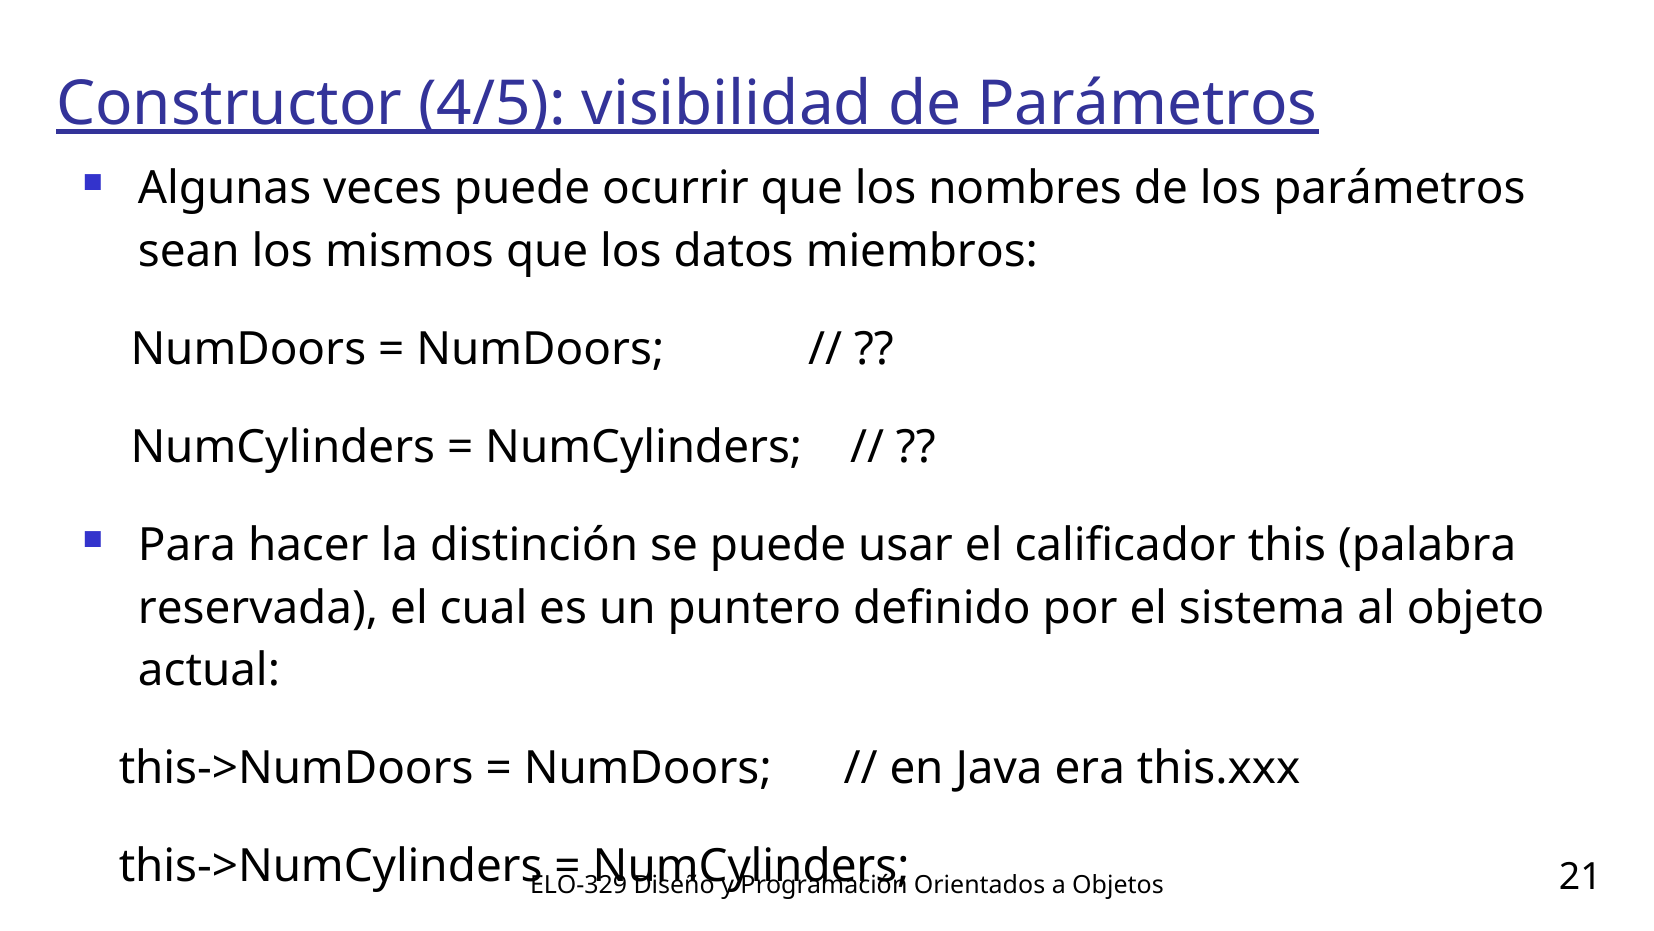

# Constructor (4/5): visibilidad de Parámetros
Algunas veces puede ocurrir que los nombres de los parámetros sean los mismos que los datos miembros:
 NumDoors = NumDoors; // ??
 NumCylinders = NumCylinders; // ??
Para hacer la distinción se puede usar el calificador this (palabra reservada), el cual es un puntero definido por el sistema al objeto actual:
 this->NumDoors = NumDoors; // en Java era this.xxx
 this->NumCylinders = NumCylinders;
21